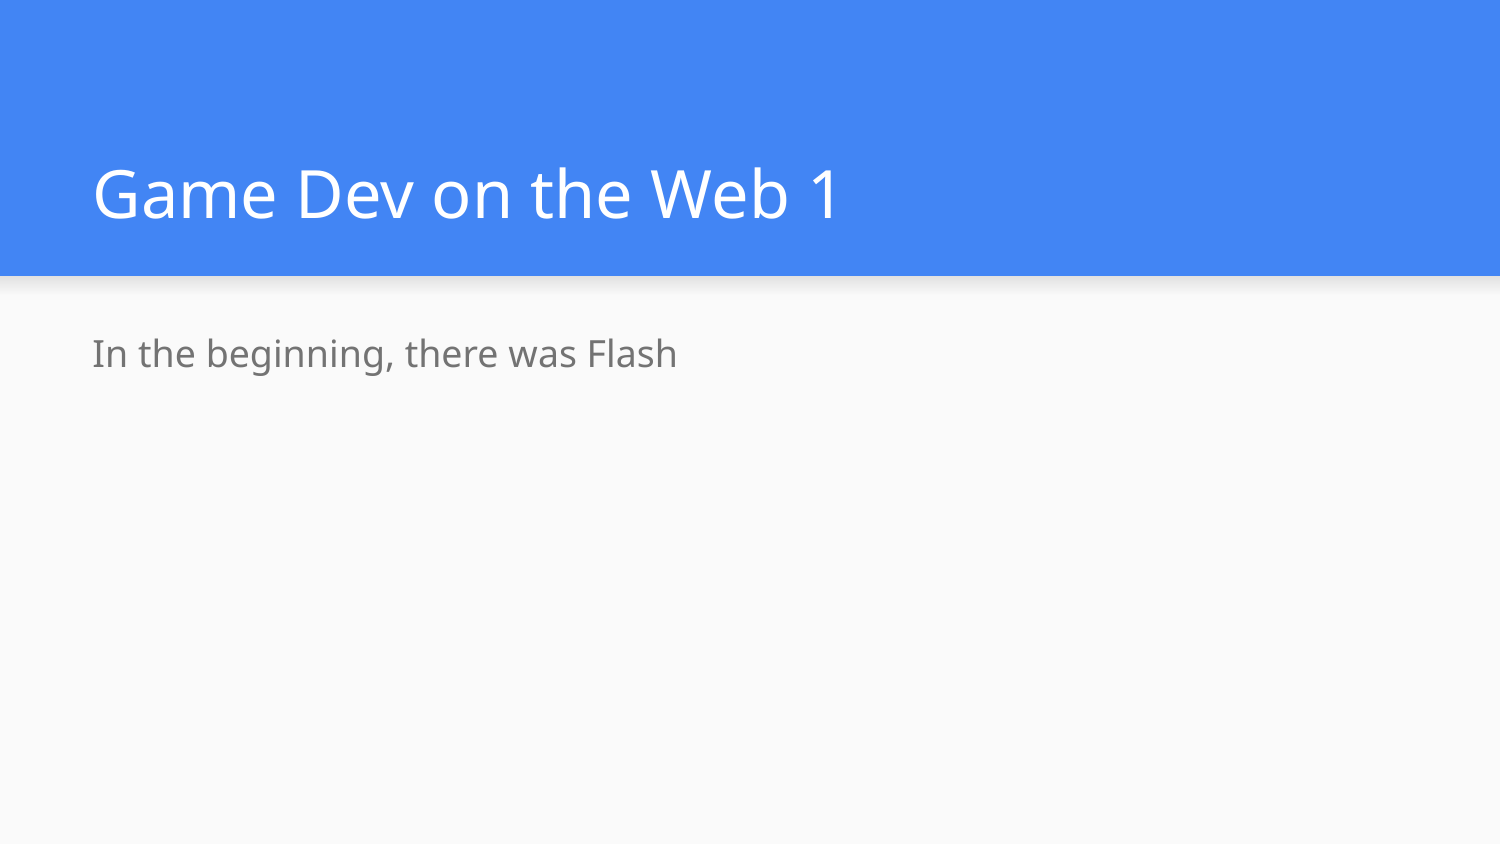

# Game Dev on the Web 1
In the beginning, there was Flash